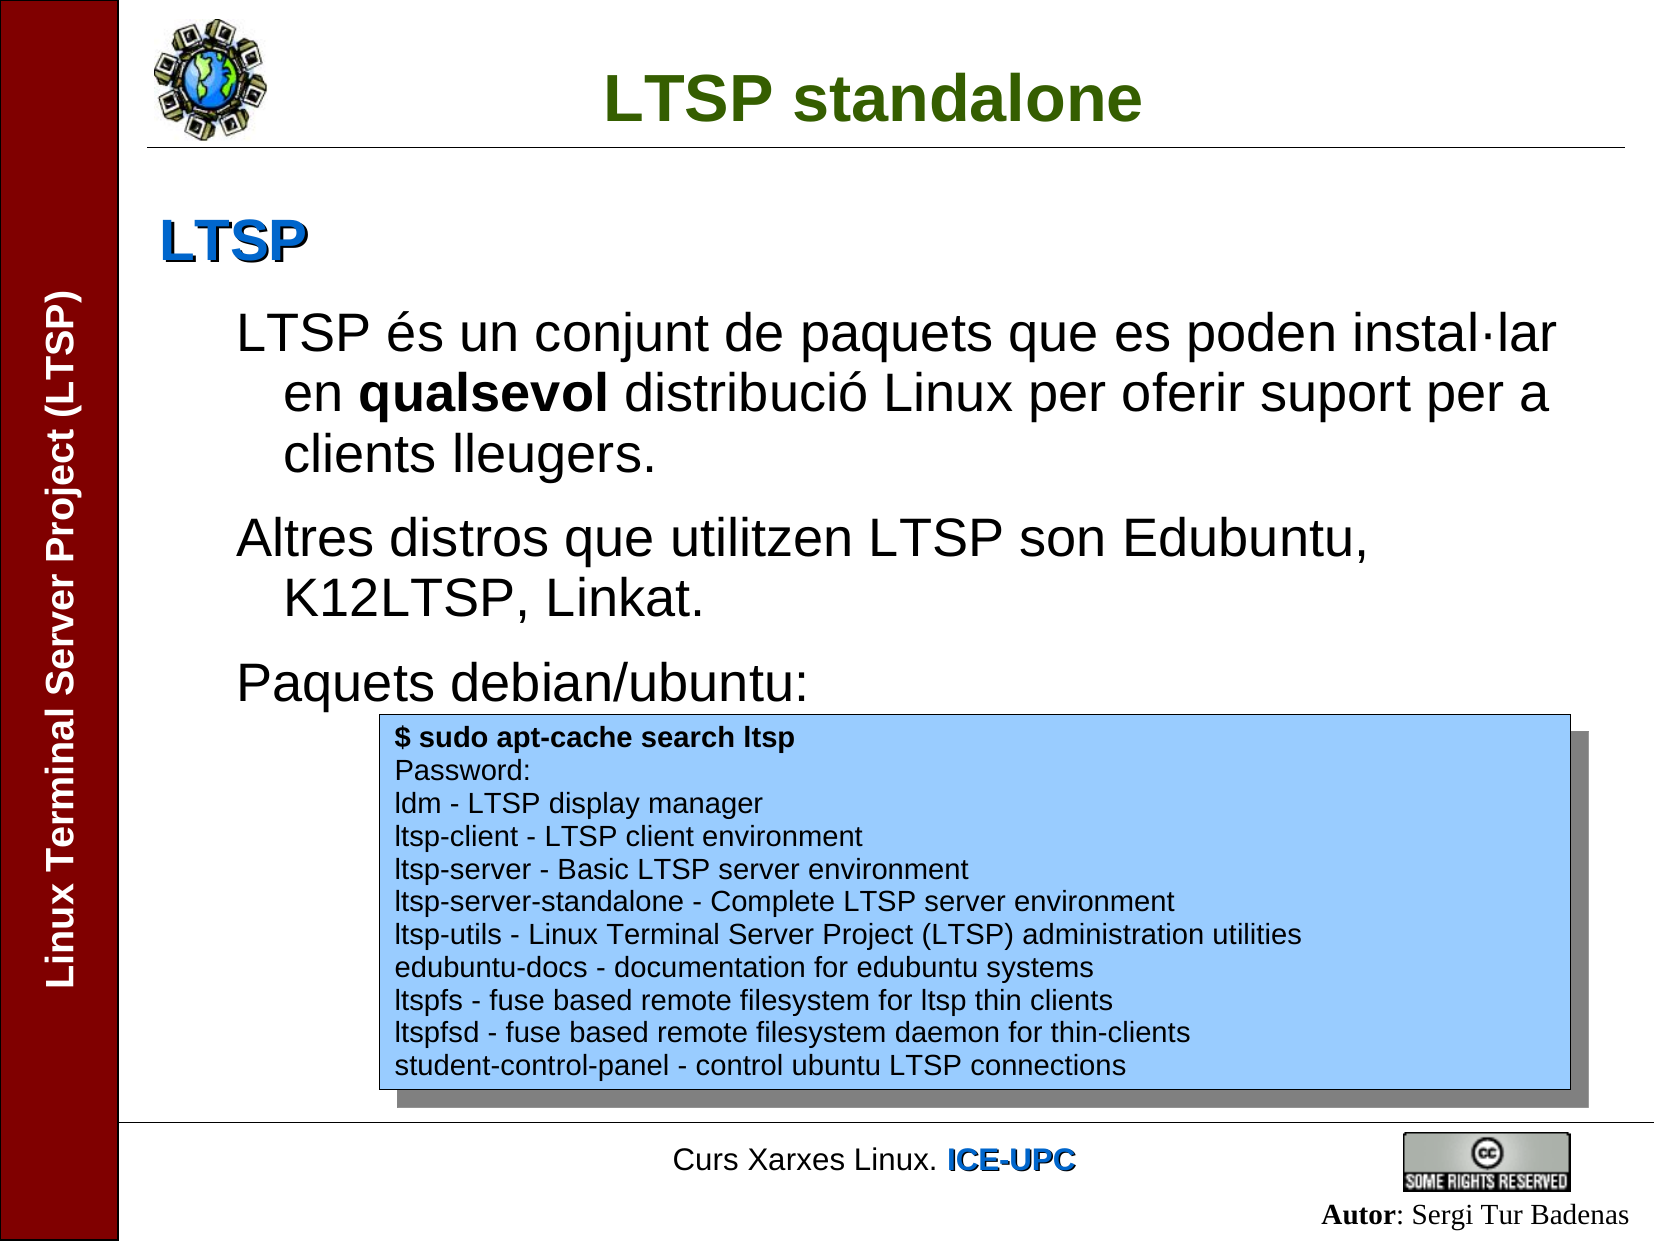

# LTSP standalone
LTSP
LTSP és un conjunt de paquets que es poden instal·lar en qualsevol distribució Linux per oferir suport per a clients lleugers.
Altres distros que utilitzen LTSP son Edubuntu, K12LTSP, Linkat.
Paquets debian/ubuntu:
$ sudo apt-cache search ltsp
Password:
ldm - LTSP display manager
ltsp-client - LTSP client environment
ltsp-server - Basic LTSP server environment
ltsp-server-standalone - Complete LTSP server environment
ltsp-utils - Linux Terminal Server Project (LTSP) administration utilities
edubuntu-docs - documentation for edubuntu systems
ltspfs - fuse based remote filesystem for ltsp thin clients
ltspfsd - fuse based remote filesystem daemon for thin-clients
student-control-panel - control ubuntu LTSP connections